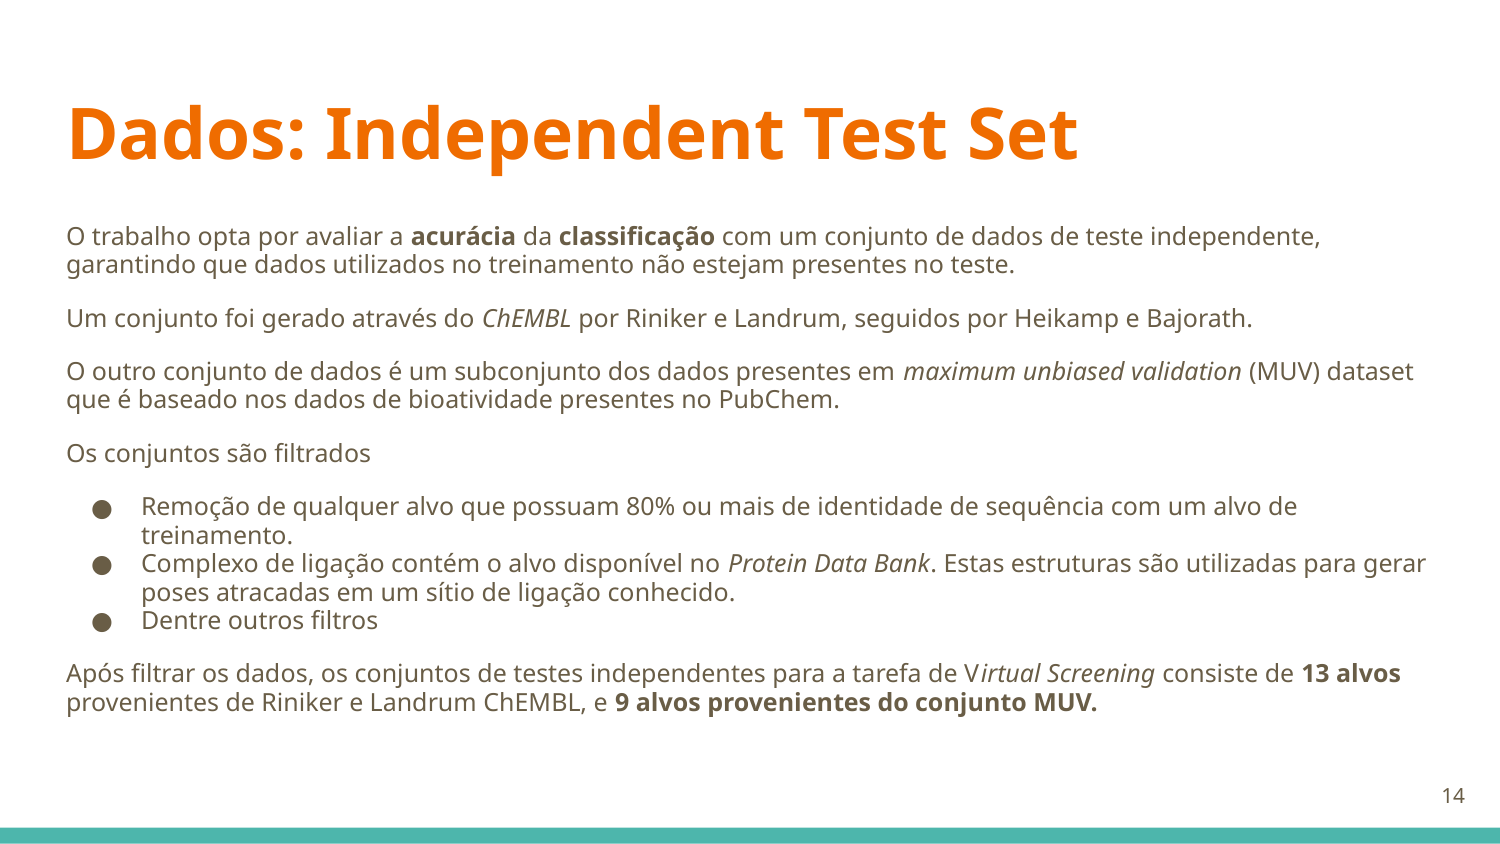

# Dados: Independent Test Set
O trabalho opta por avaliar a acurácia da classificação com um conjunto de dados de teste independente, garantindo que dados utilizados no treinamento não estejam presentes no teste.
Um conjunto foi gerado através do ChEMBL por Riniker e Landrum, seguidos por Heikamp e Bajorath.
O outro conjunto de dados é um subconjunto dos dados presentes em maximum unbiased validation (MUV) dataset que é baseado nos dados de bioatividade presentes no PubChem.
Os conjuntos são filtrados
Remoção de qualquer alvo que possuam 80% ou mais de identidade de sequência com um alvo de treinamento.
Complexo de ligação contém o alvo disponível no Protein Data Bank. Estas estruturas são utilizadas para gerar poses atracadas em um sítio de ligação conhecido.
Dentre outros filtros
Após filtrar os dados, os conjuntos de testes independentes para a tarefa de Virtual Screening consiste de 13 alvos provenientes de Riniker e Landrum ChEMBL, e 9 alvos provenientes do conjunto MUV.